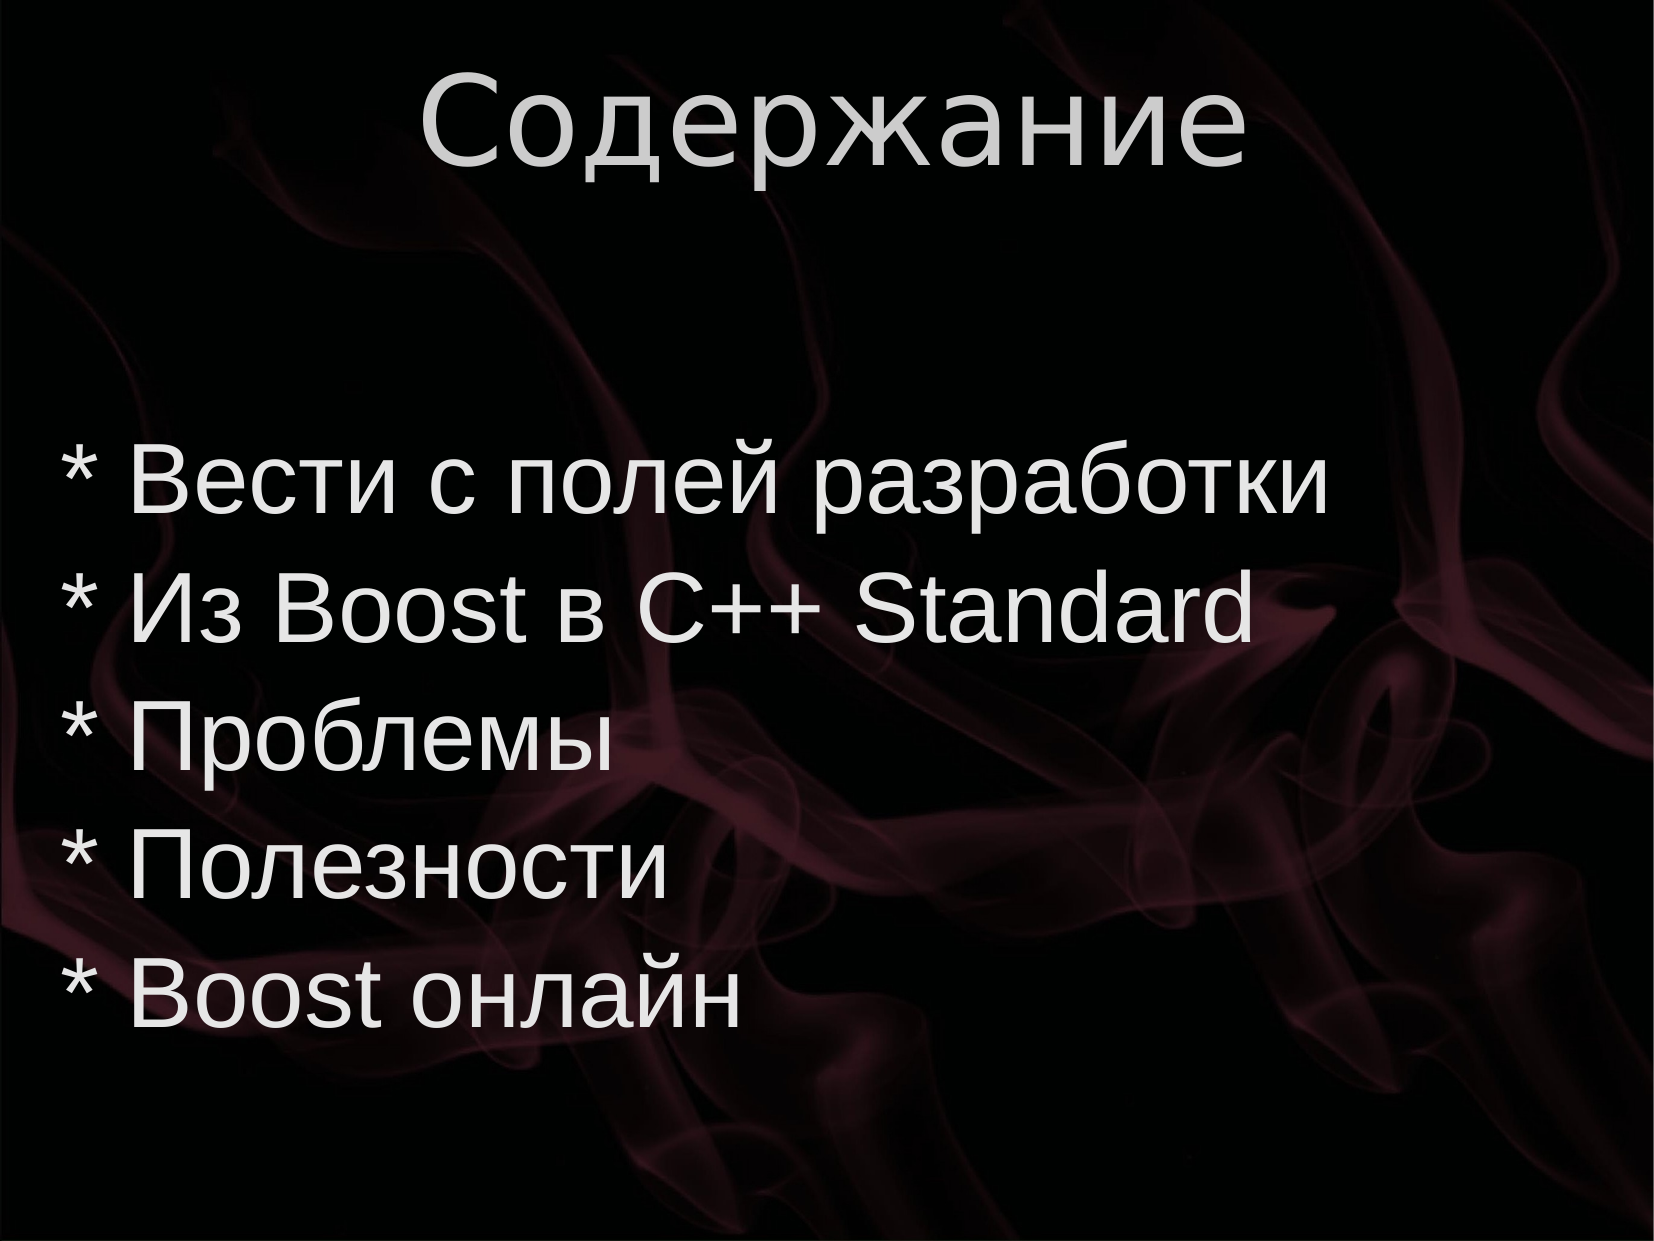

# Содержание
* Вести с полей разработки
* Из Boost в C++ Standard
* Проблемы
* Полезности
* Boost онлайн